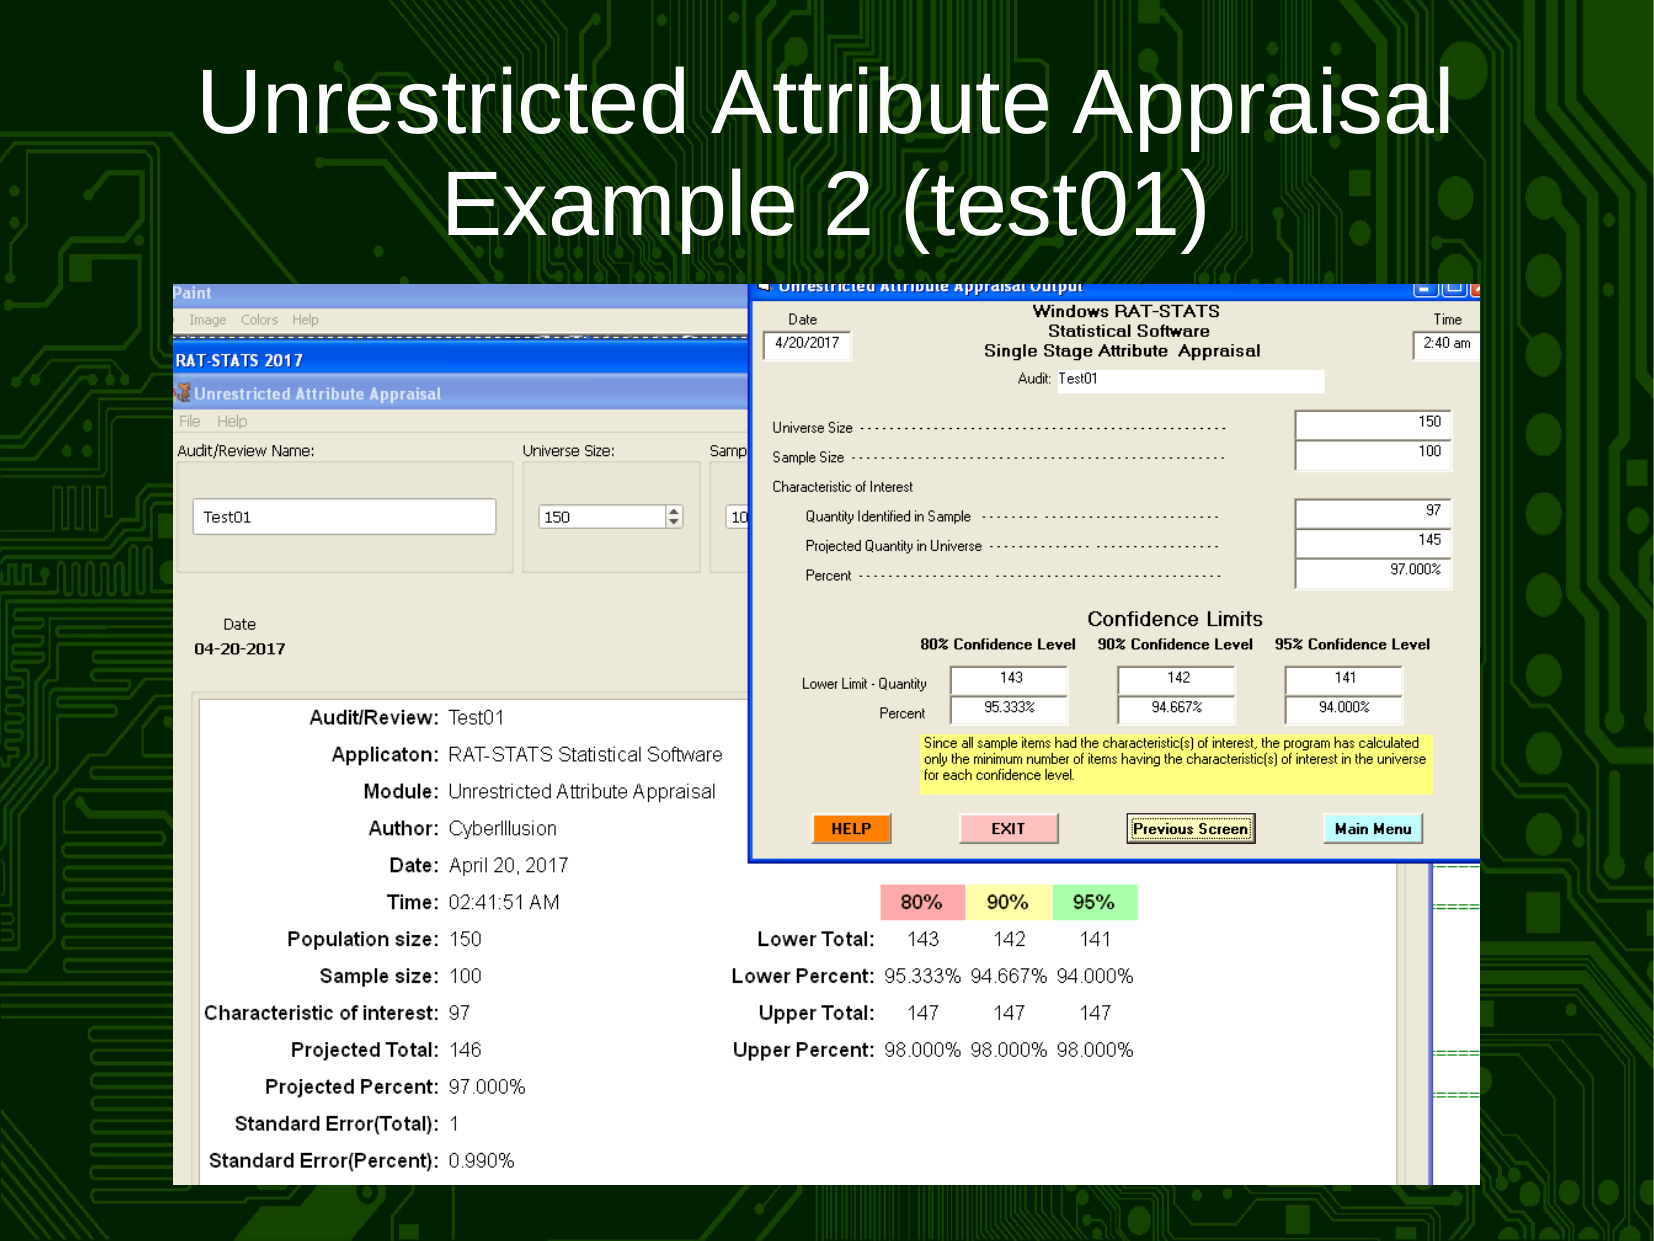

# Unrestricted Attribute Appraisal Example 2 (test01)